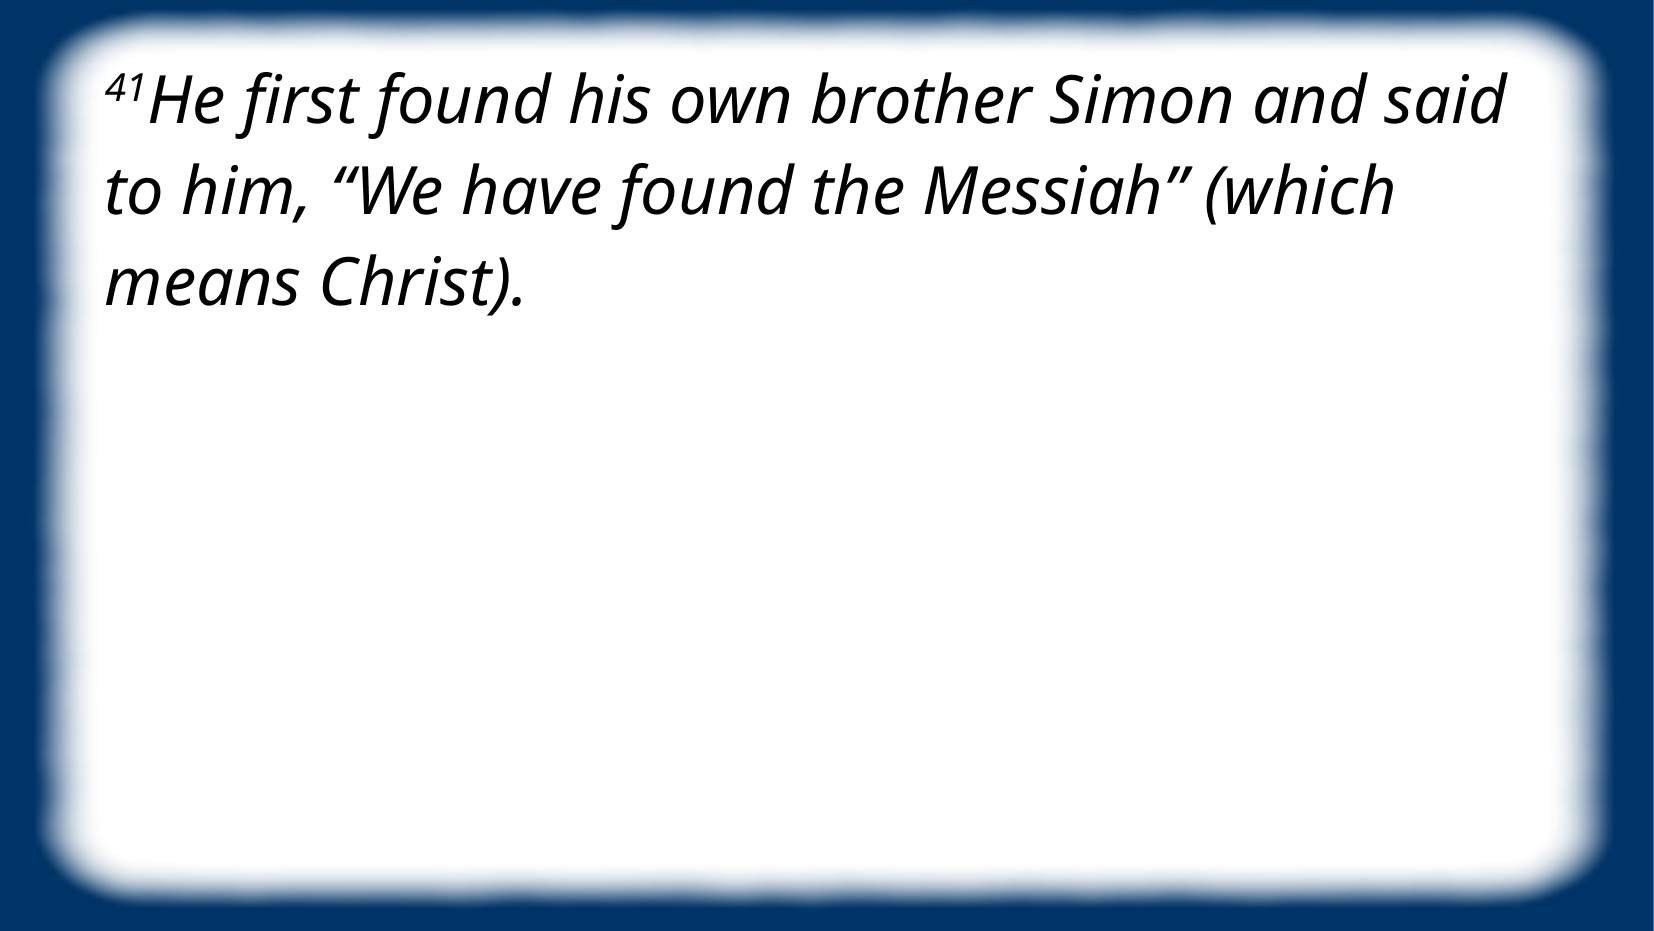

41He first found his own brother Simon and said to him, “We have found the Messiah” (which means Christ).